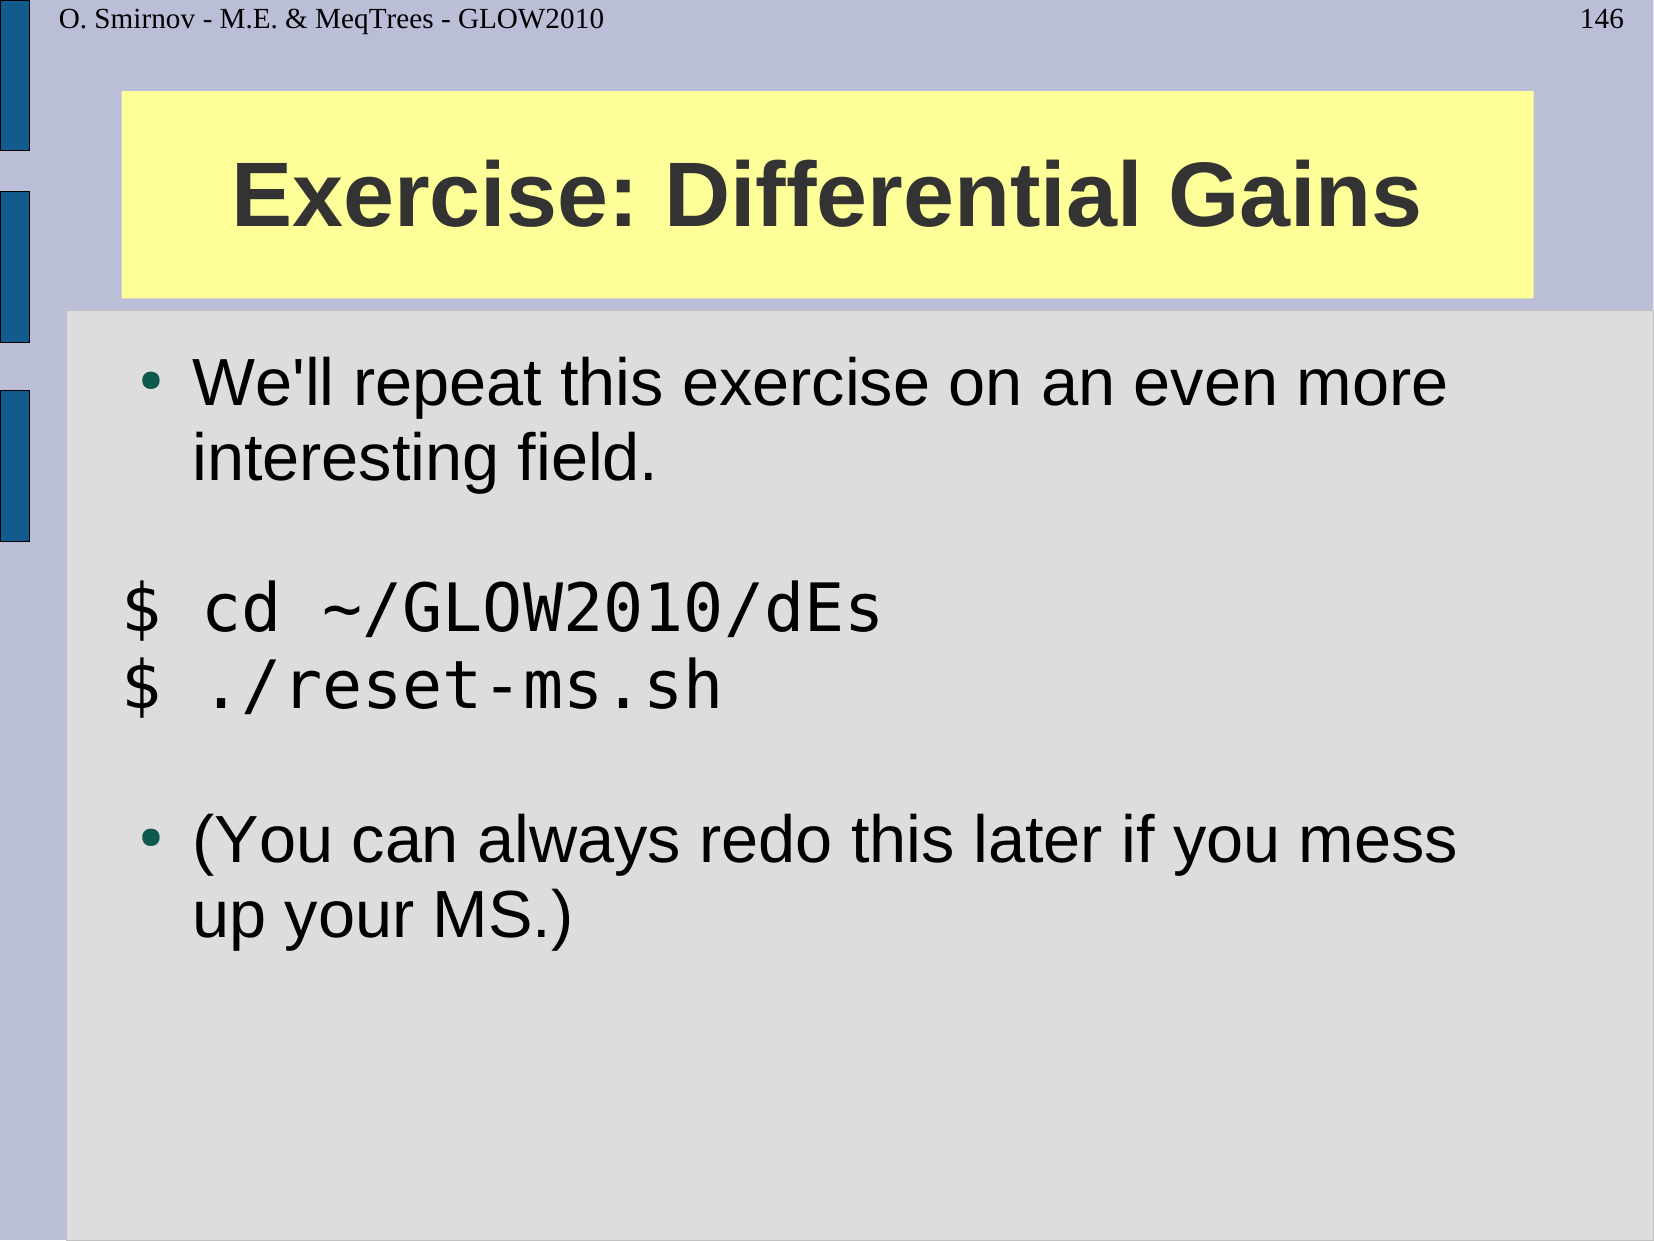

O. Smirnov - M.E. & MeqTrees - GLOW2010
146
# Exercise: Differential Gains
We'll repeat this exercise on an even more interesting field.
$ cd ~/GLOW2010/dEs
$ ./reset-ms.sh
(You can always redo this later if you mess up your MS.)